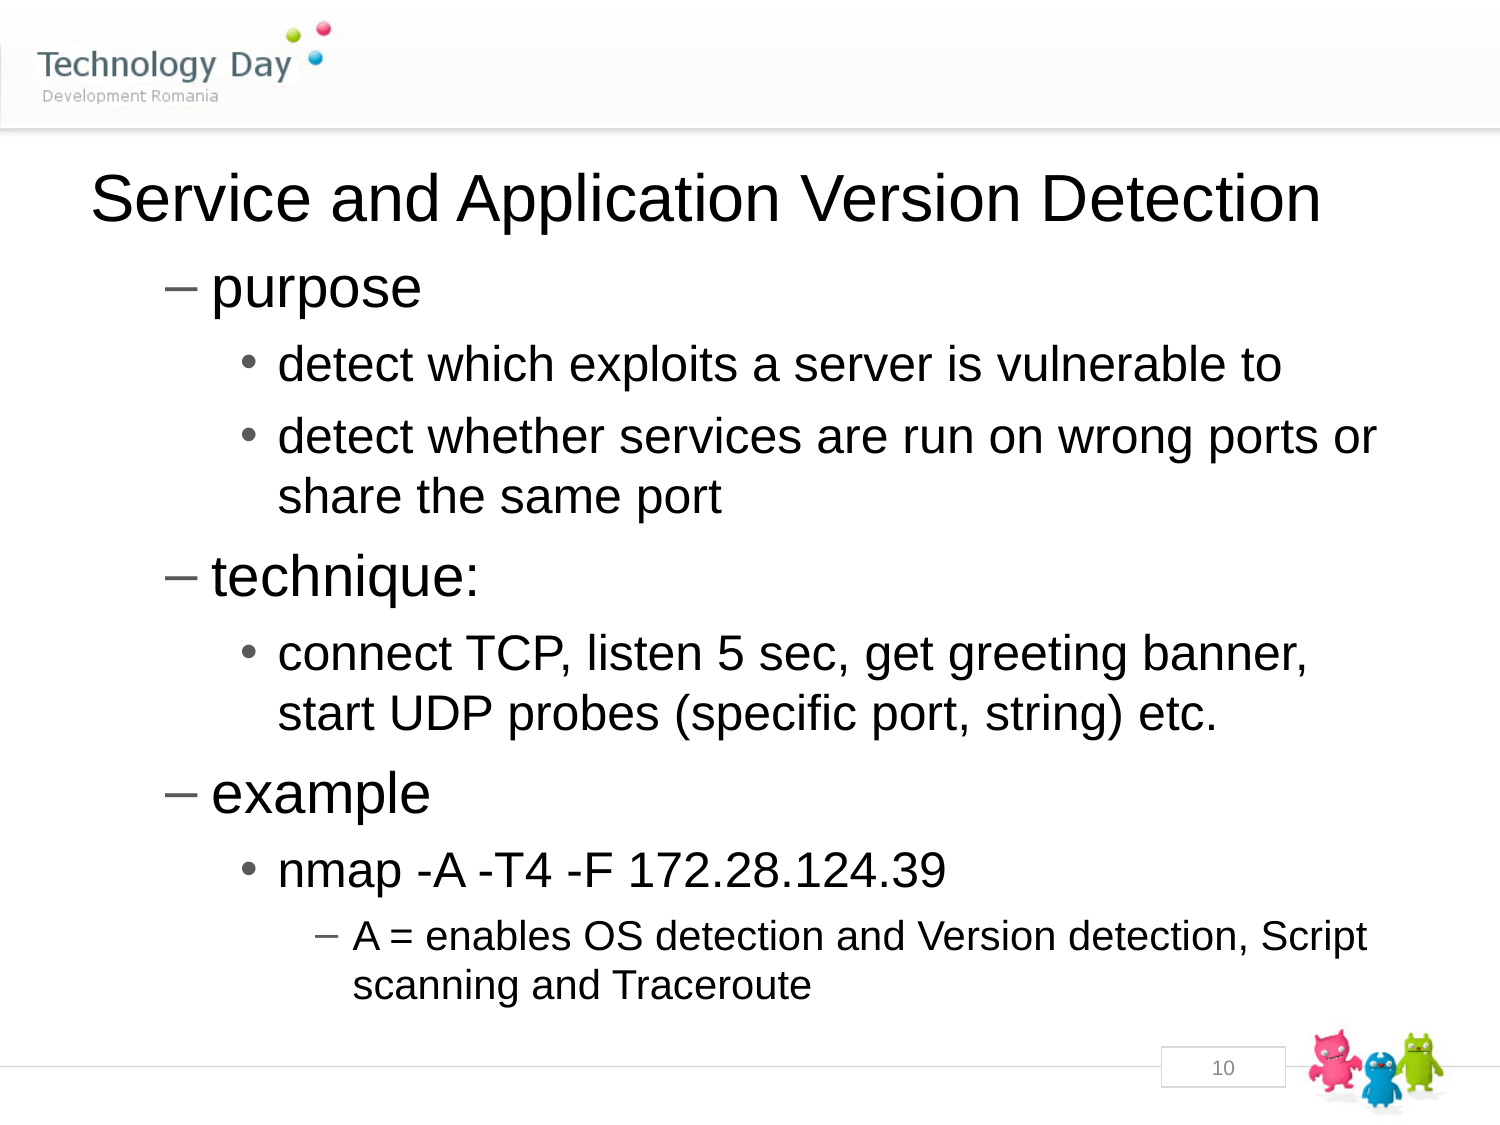

Service and Application Version Detection
purpose
detect which exploits a server is vulnerable to
detect whether services are run on wrong ports or share the same port
technique:
connect TCP, listen 5 sec, get greeting banner, start UDP probes (specific port, string) etc.
example
nmap -A -T4 -F 172.28.124.39
A = enables OS detection and Version detection, Script scanning and Traceroute
#